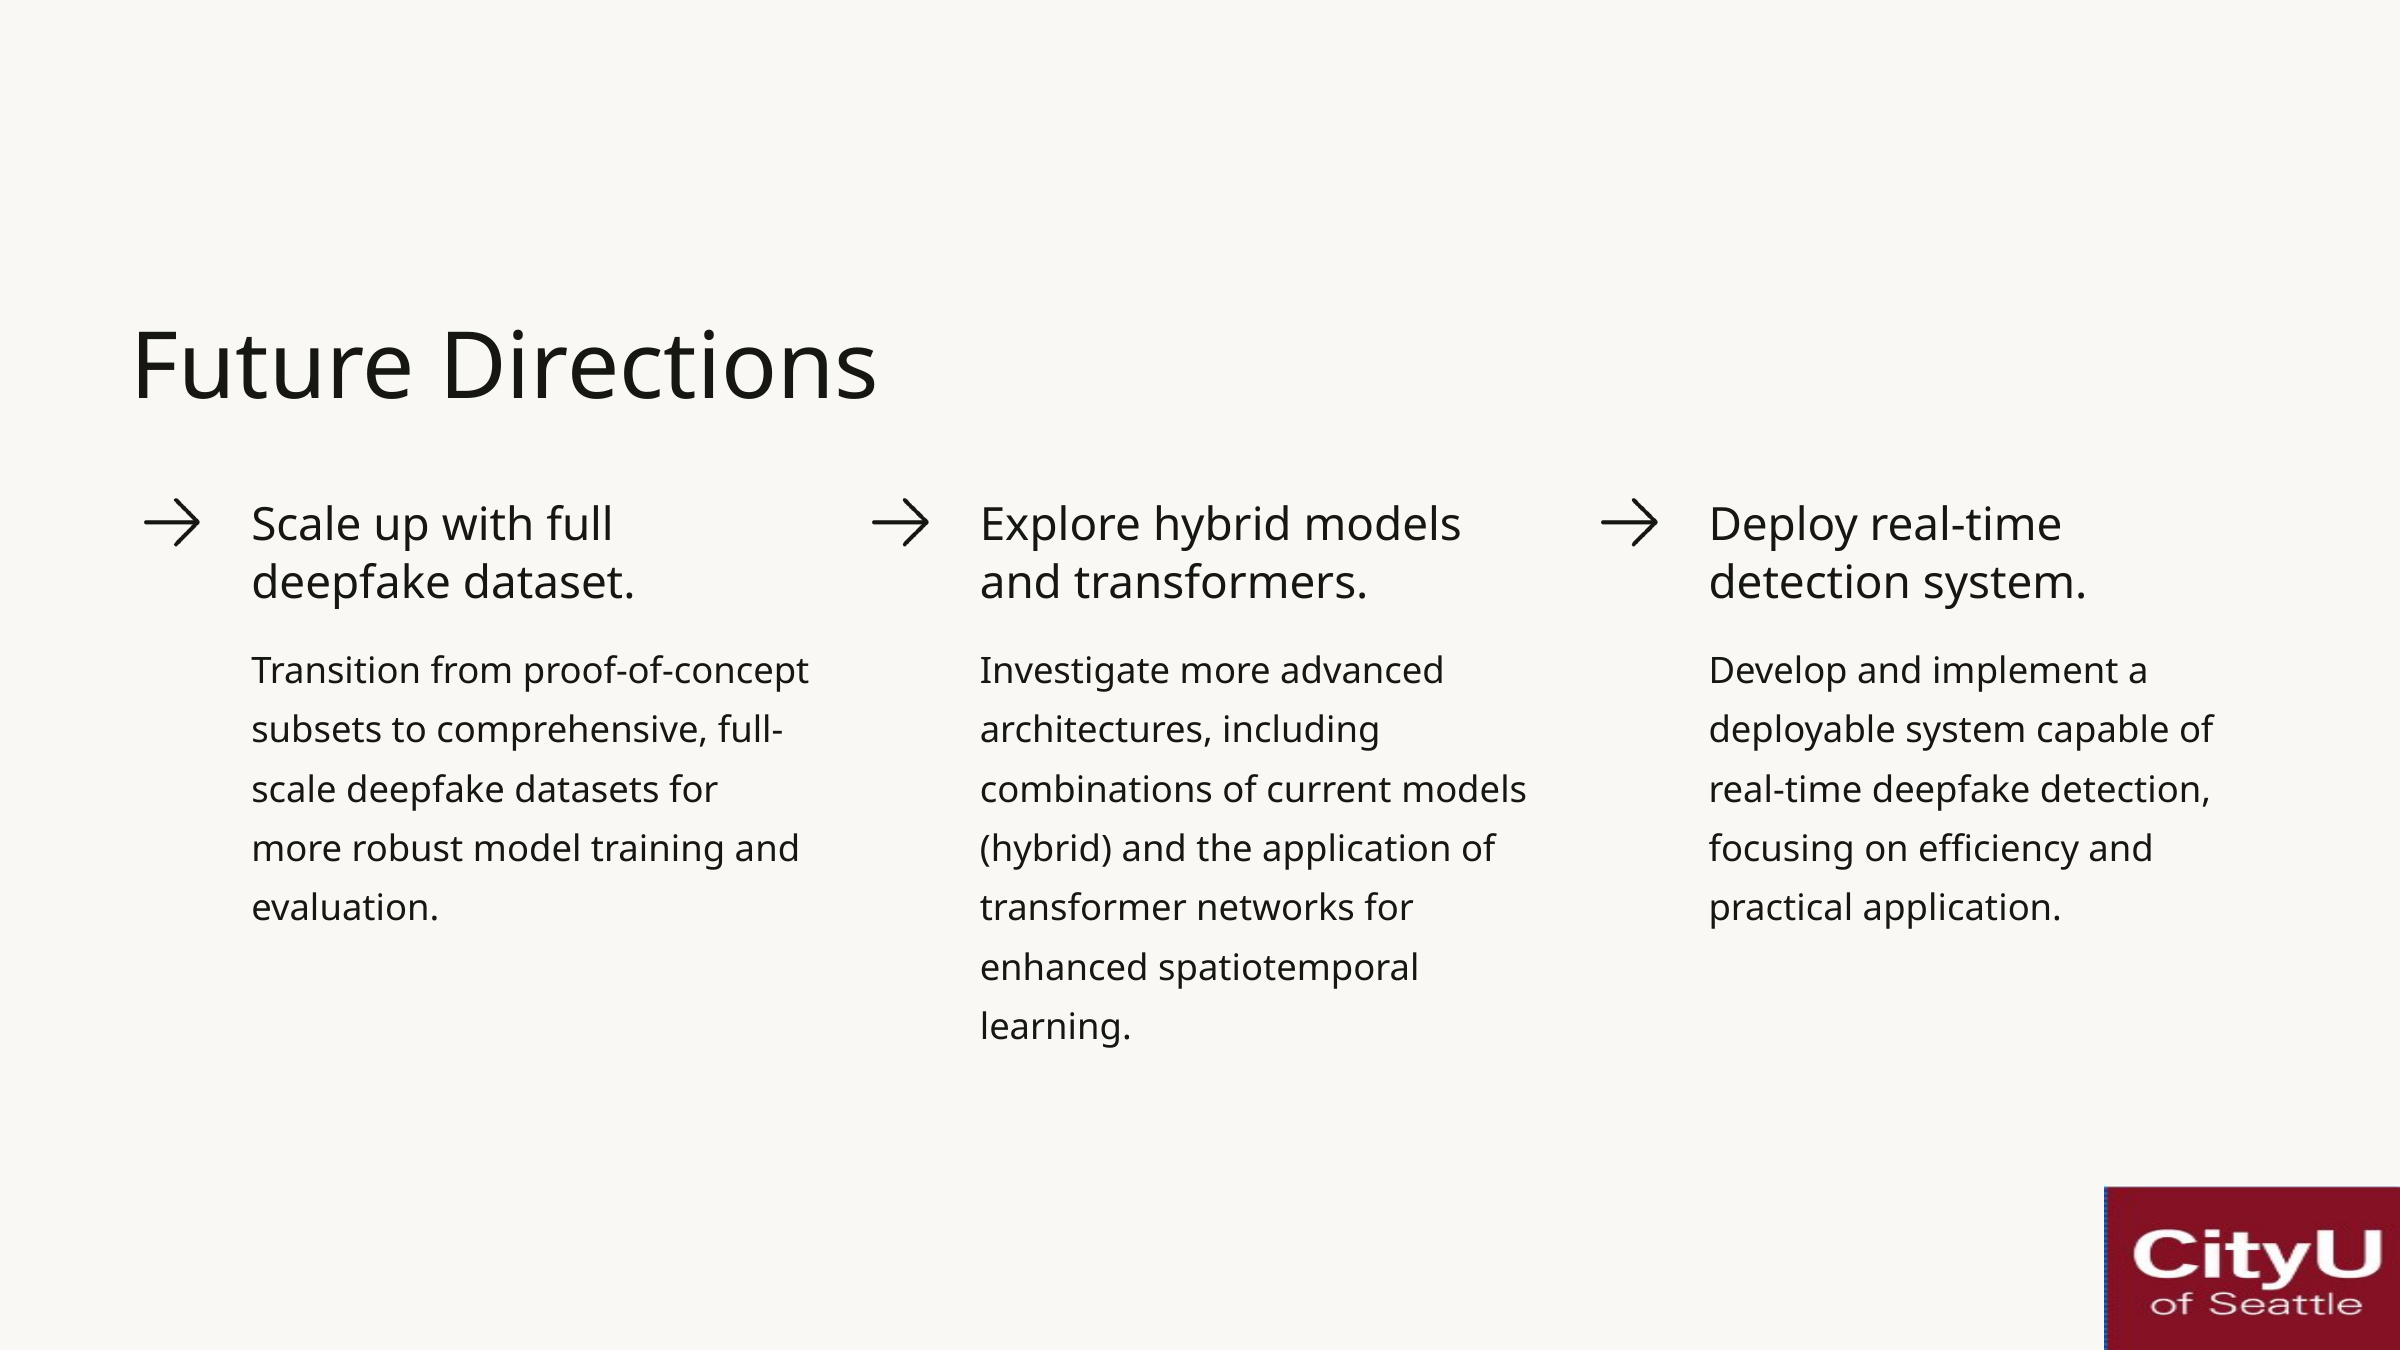

Future Directions
Scale up with full deepfake dataset.
Explore hybrid models and transformers.
Deploy real-time detection system.
Transition from proof-of-concept subsets to comprehensive, full-scale deepfake datasets for more robust model training and evaluation.
Investigate more advanced architectures, including combinations of current models (hybrid) and the application of transformer networks for enhanced spatiotemporal learning.
Develop and implement a deployable system capable of real-time deepfake detection, focusing on efficiency and practical application.